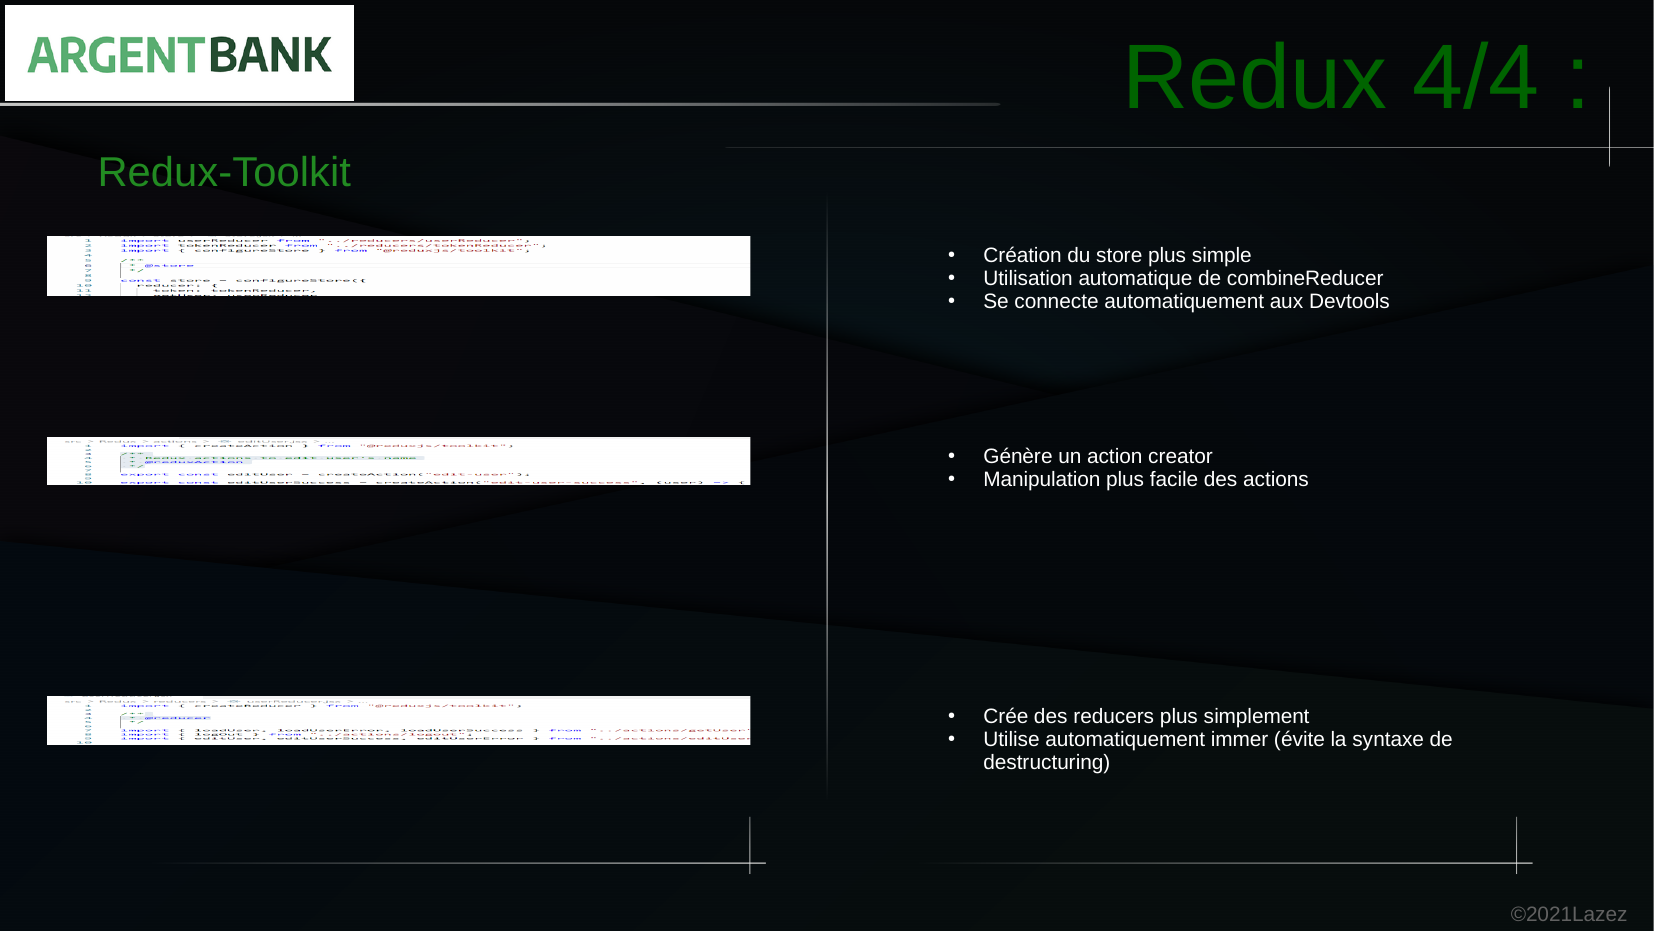

# Redux 4/4 :
Redux-Toolkit
Création du store plus simple
Utilisation automatique de combineReducer
Se connecte automatiquement aux Devtools
Génère un action creator
Manipulation plus facile des actions
Crée des reducers plus simplement
Utilise automatiquement immer (évite la syntaxe de destructuring)
©2021Lazez